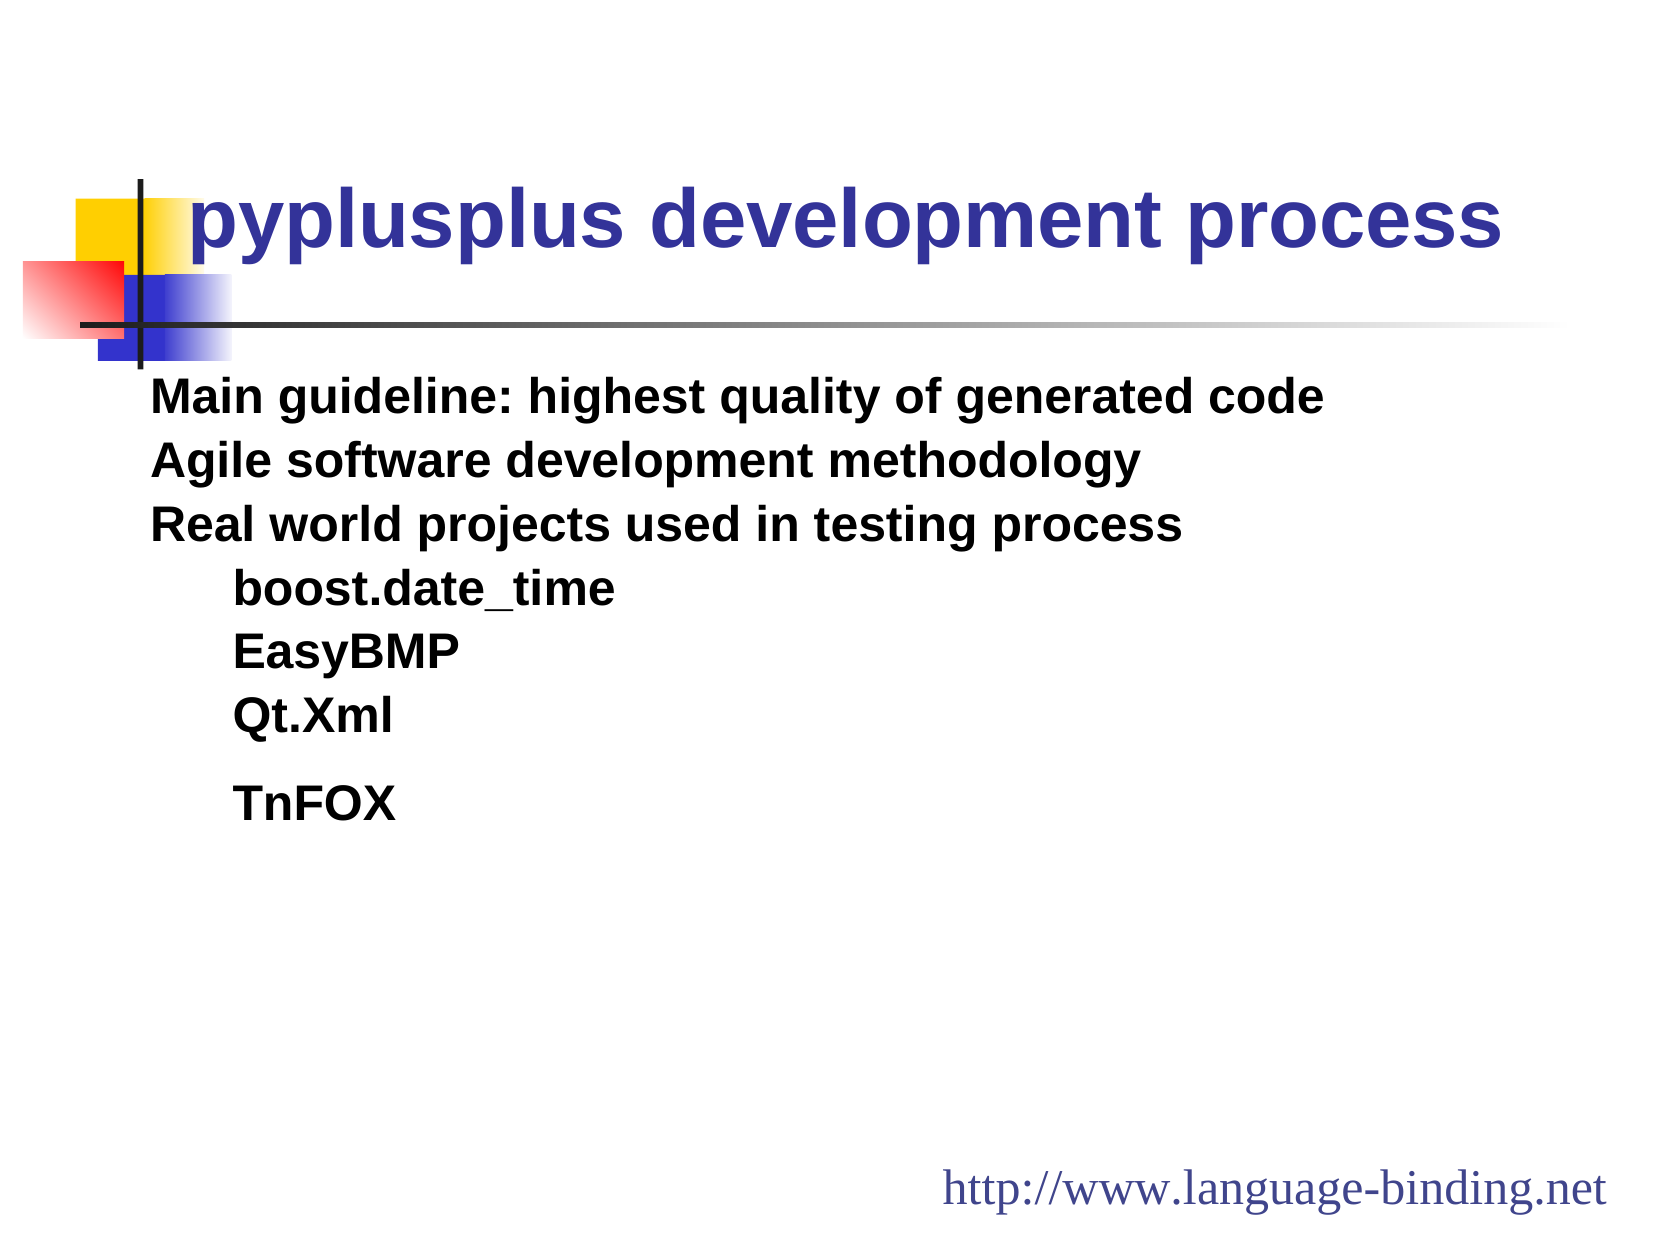

# pyplusplus development process
Main guideline: highest quality of generated code
Agile software development methodology
Real world projects used in testing process
boost.date_time
EasyBMP
Qt.Xml
TnFOX
http://www.language-binding.net